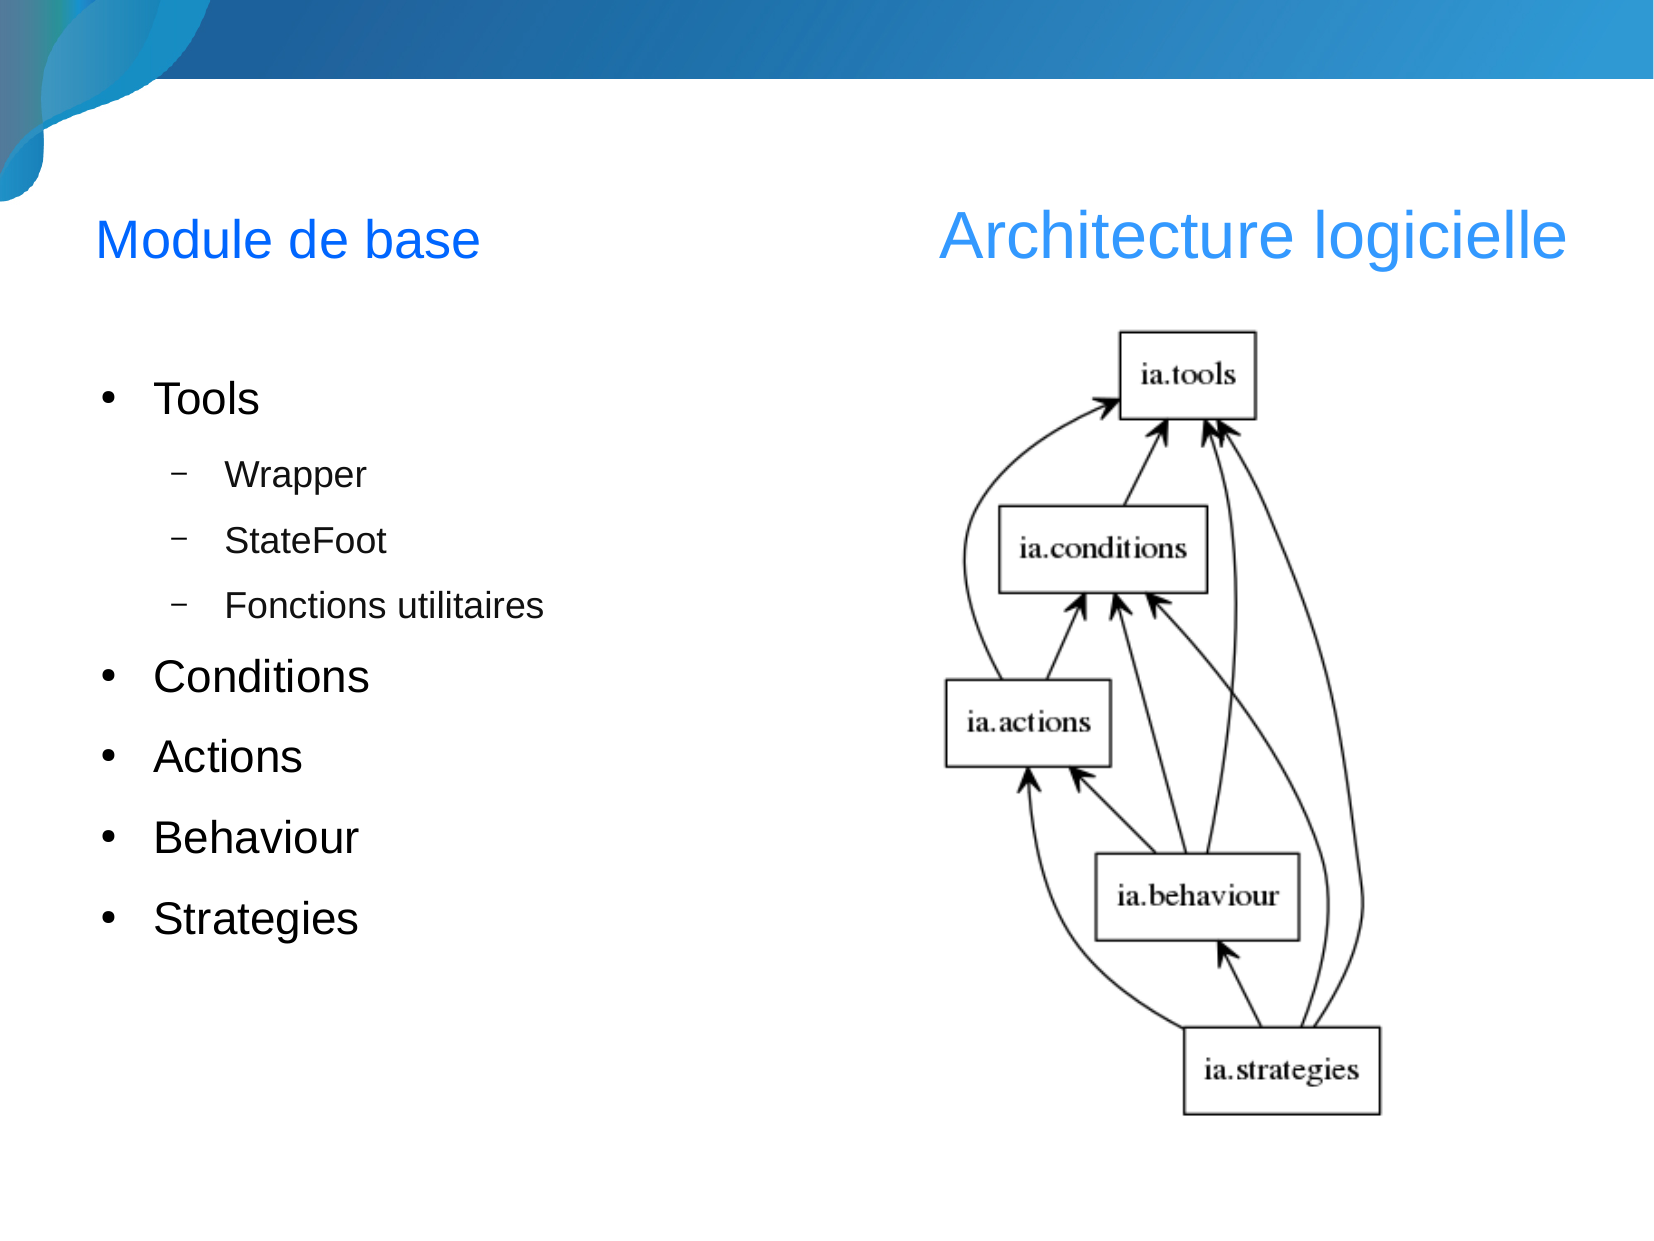

# Module de base Architecture logicielle
Tools
Wrapper
StateFoot
Fonctions utilitaires
Conditions
Actions
Behaviour
Strategies